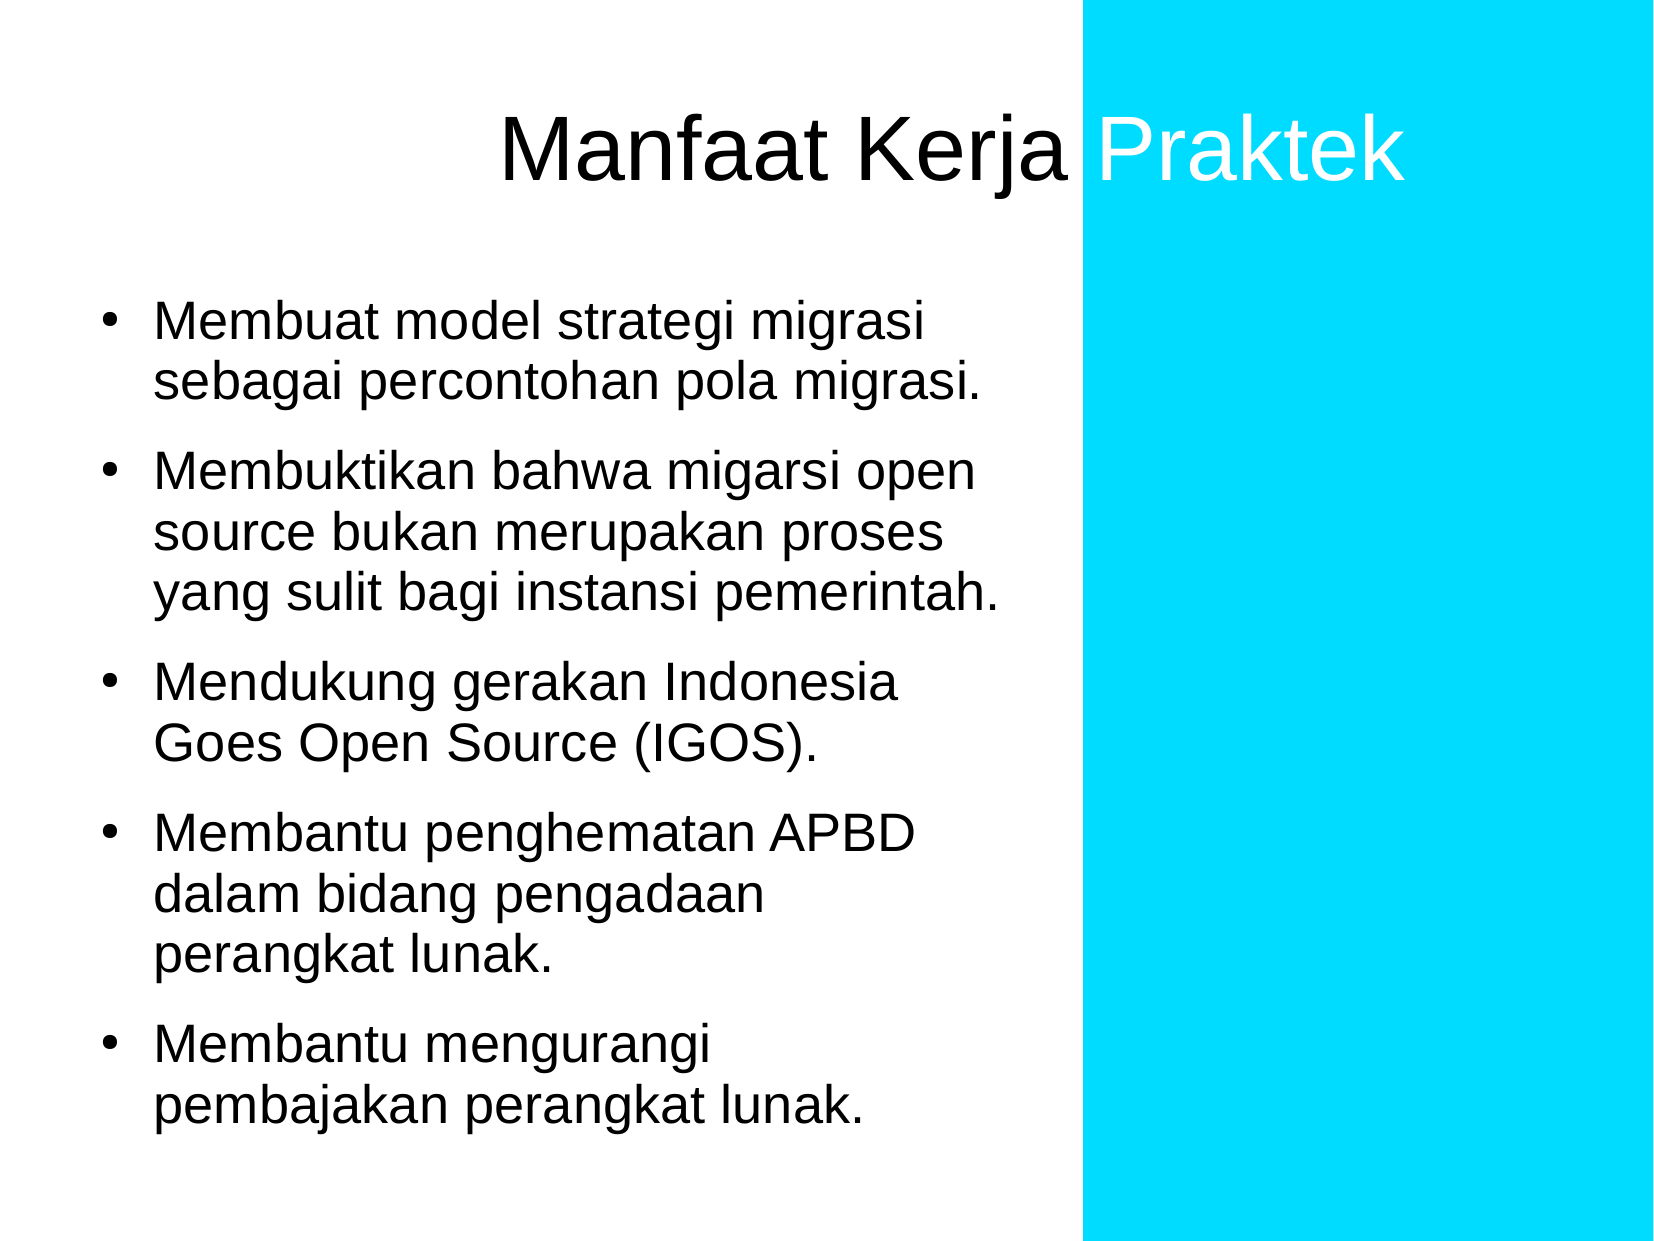

# Manfaat Kerja Praktek
Membuat model strategi migrasi sebagai percontohan pola migrasi.
Membuktikan bahwa migarsi open source bukan merupakan proses yang sulit bagi instansi pemerintah.
Mendukung gerakan Indonesia Goes Open Source (IGOS).
Membantu penghematan APBD dalam bidang pengadaan perangkat lunak.
Membantu mengurangi pembajakan perangkat lunak.